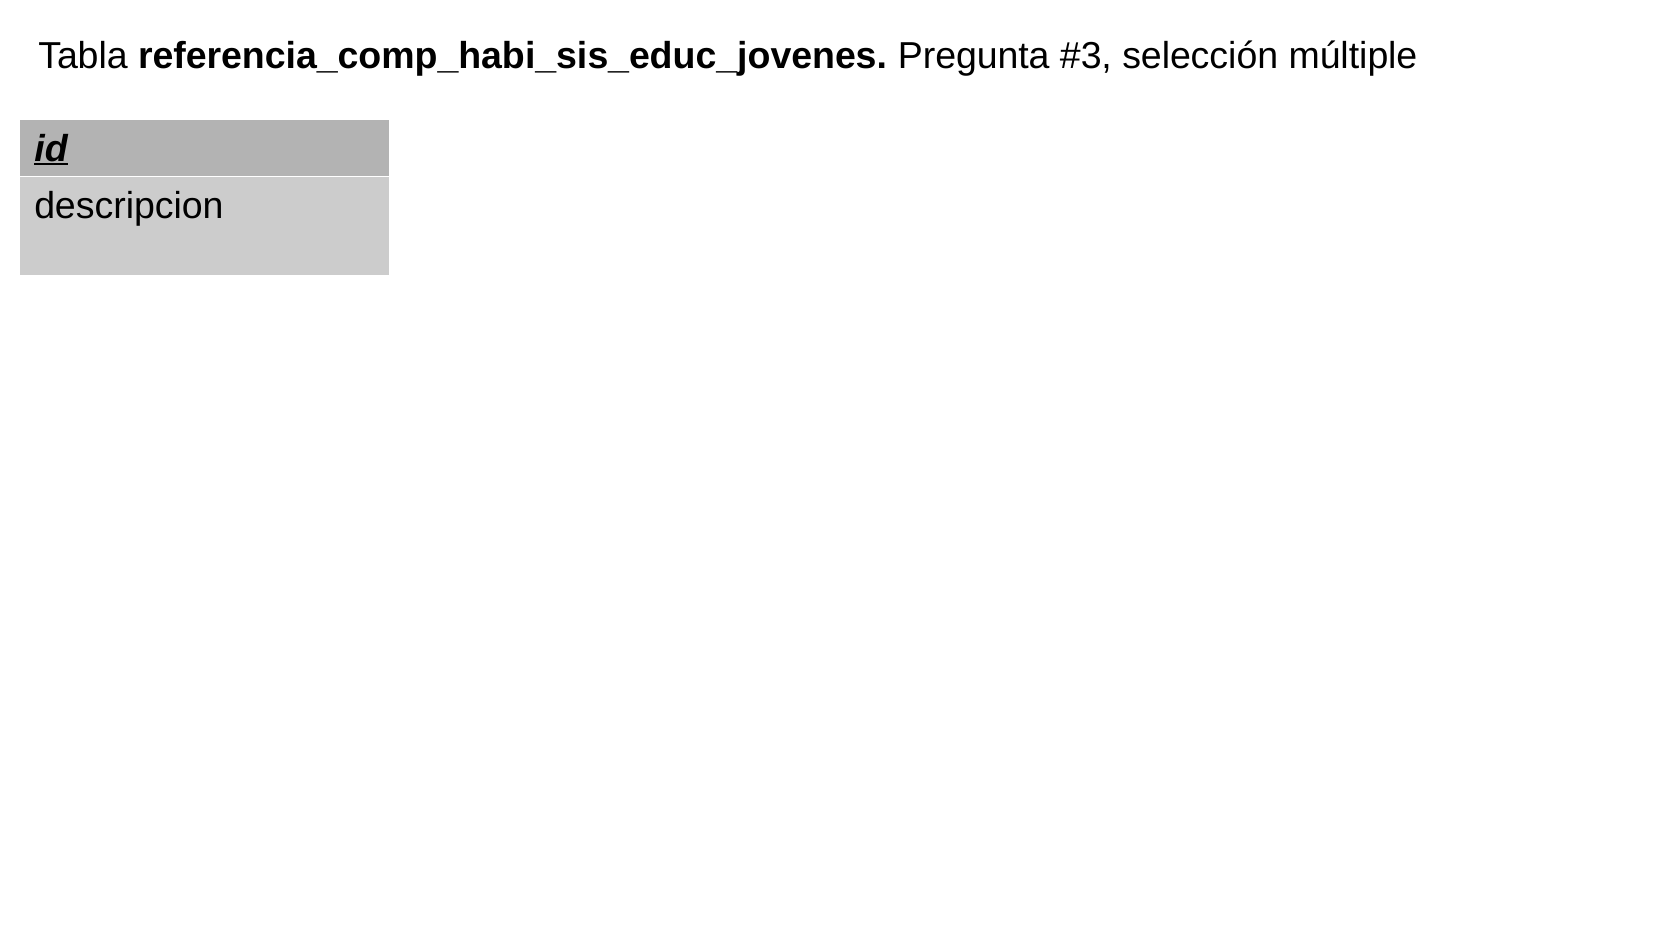

Tabla referencia_comp_habi_sis_educ_jovenes. Pregunta #3, selección múltiple
| id |
| --- |
| descripcion |